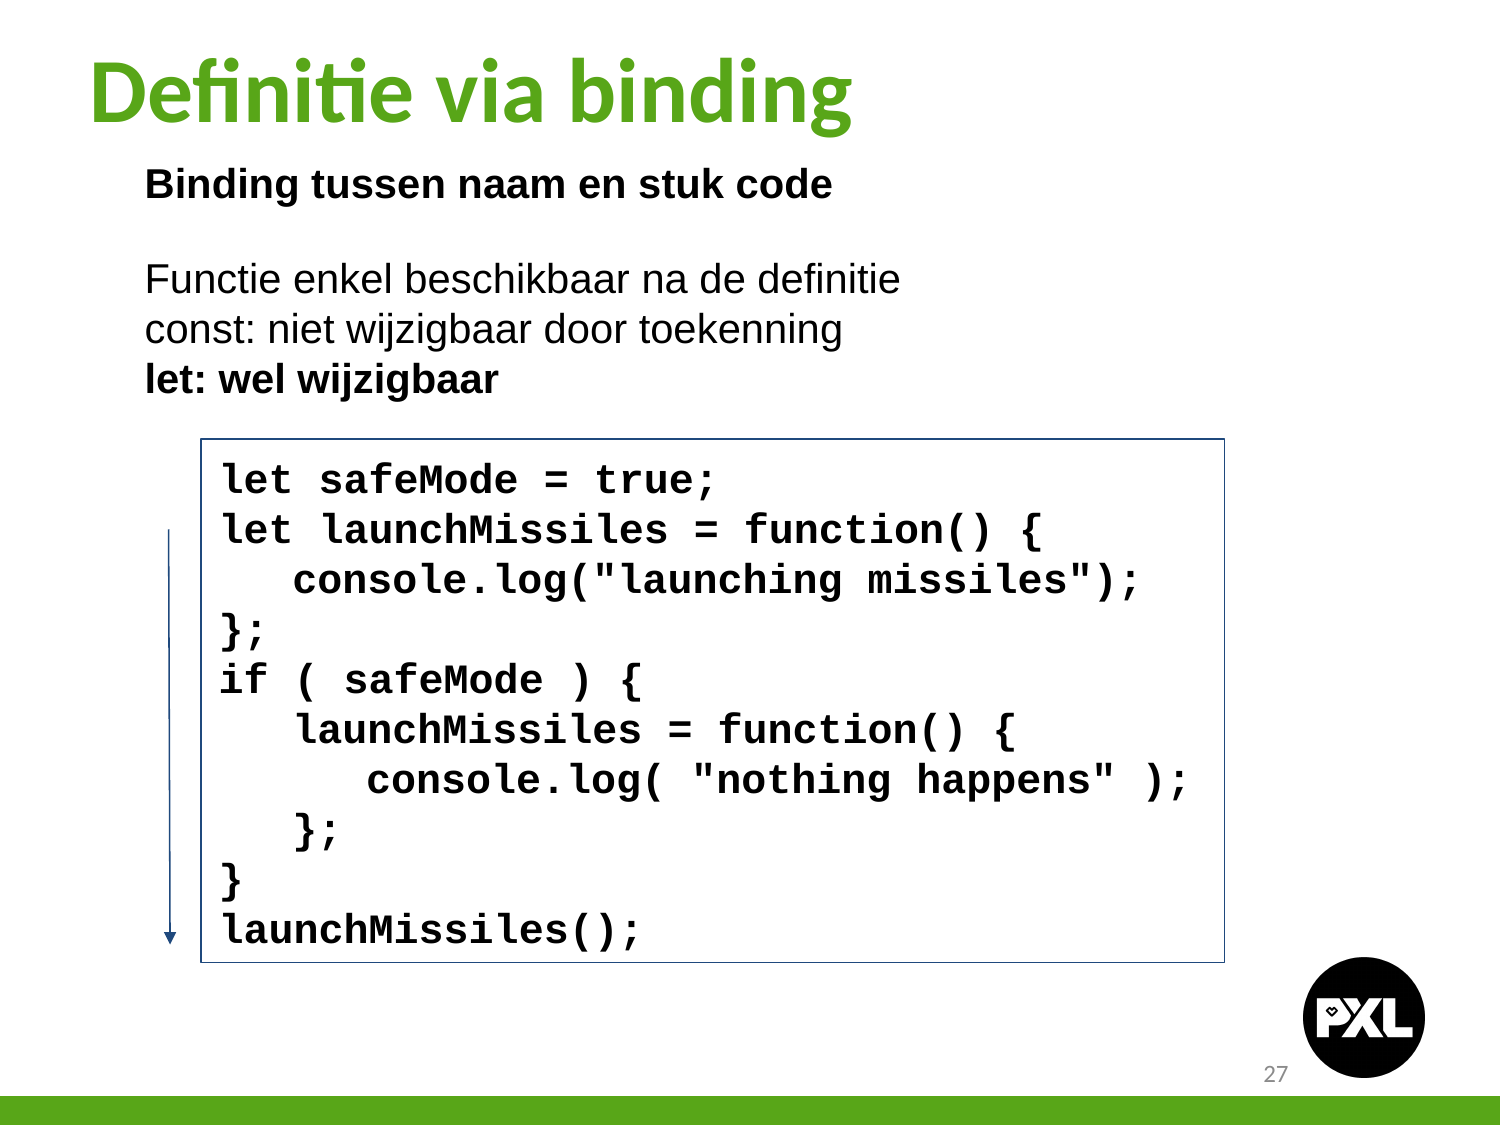

Definitie via binding
Binding tussen naam en stuk code
Functie enkel beschikbaar na de definitie
const: niet wijzigbaar door toekenning
let: wel wijzigbaar
	let safeMode = true;
	let launchMissiles = function() {
 	console.log("launching missiles");
	};
	if ( safeMode ) {
 	launchMissiles = function() {
			console.log( "nothing happens" );
 	};
	}
	launchMissiles();